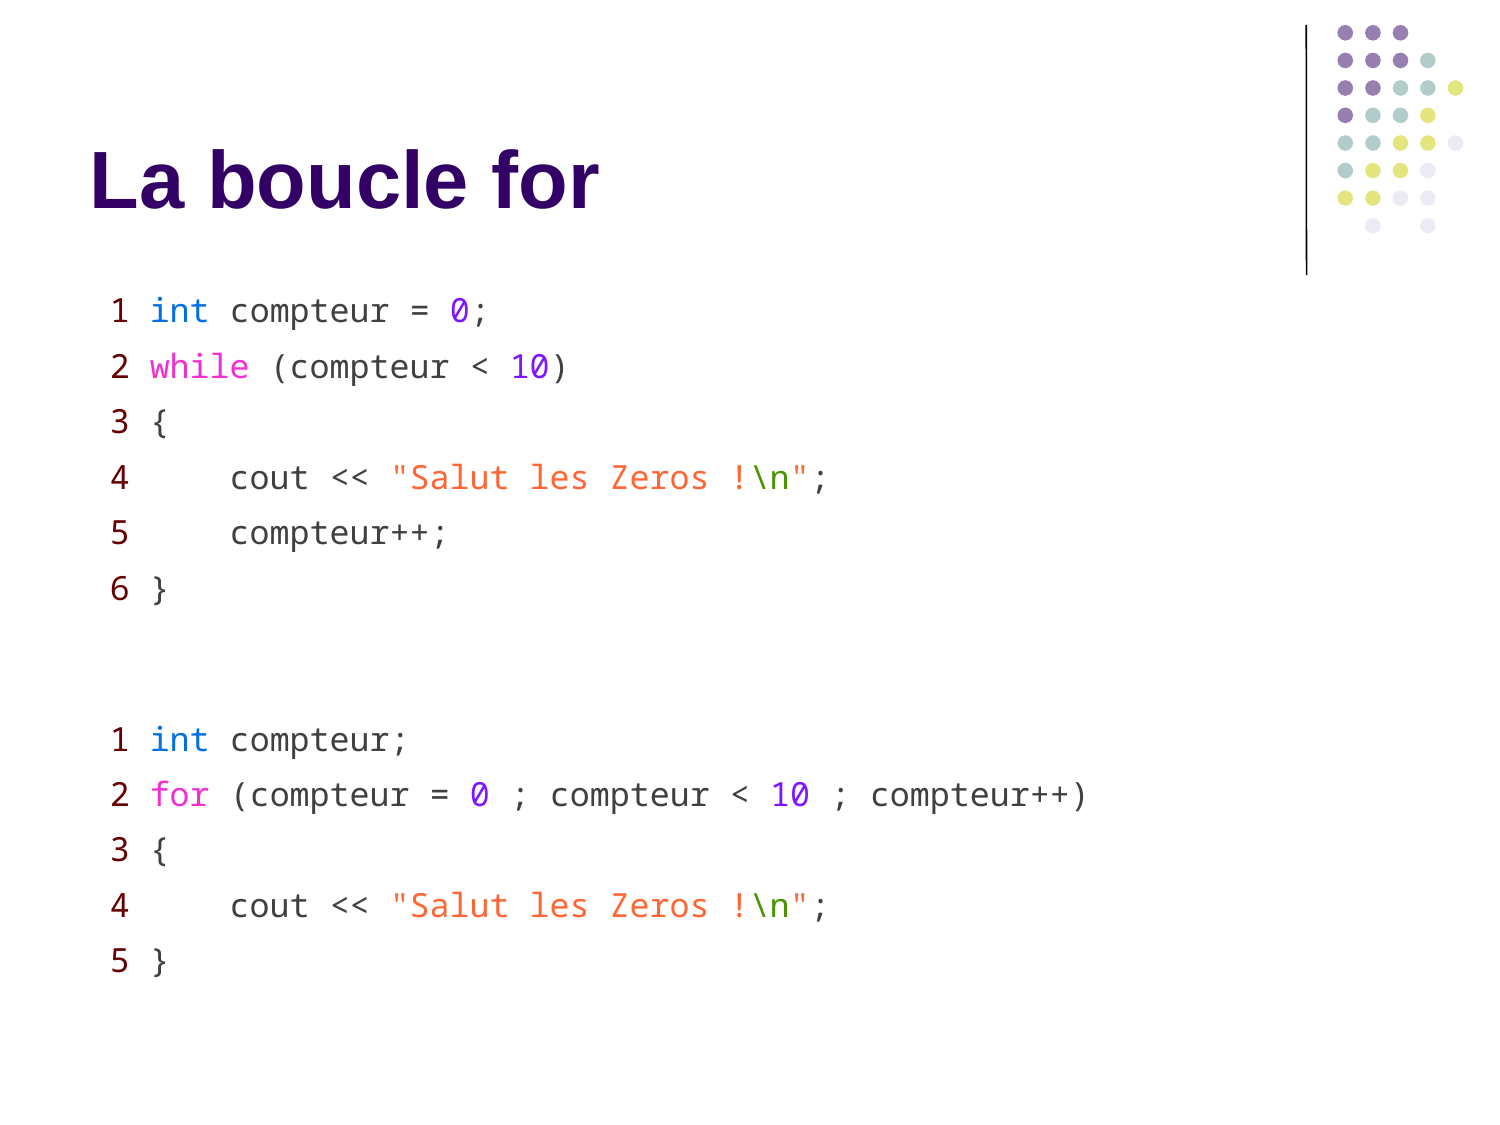

# La boucle for
 1 int compteur = 0;
 2 while (compteur < 10)
 3 {
 4 cout << "Salut les Zeros !\n";
 5 compteur++;
 6 }
 1 int compteur;
 2 for (compteur = 0 ; compteur < 10 ; compteur++)
 3 {
 4 cout << "Salut les Zeros !\n";
 5 }